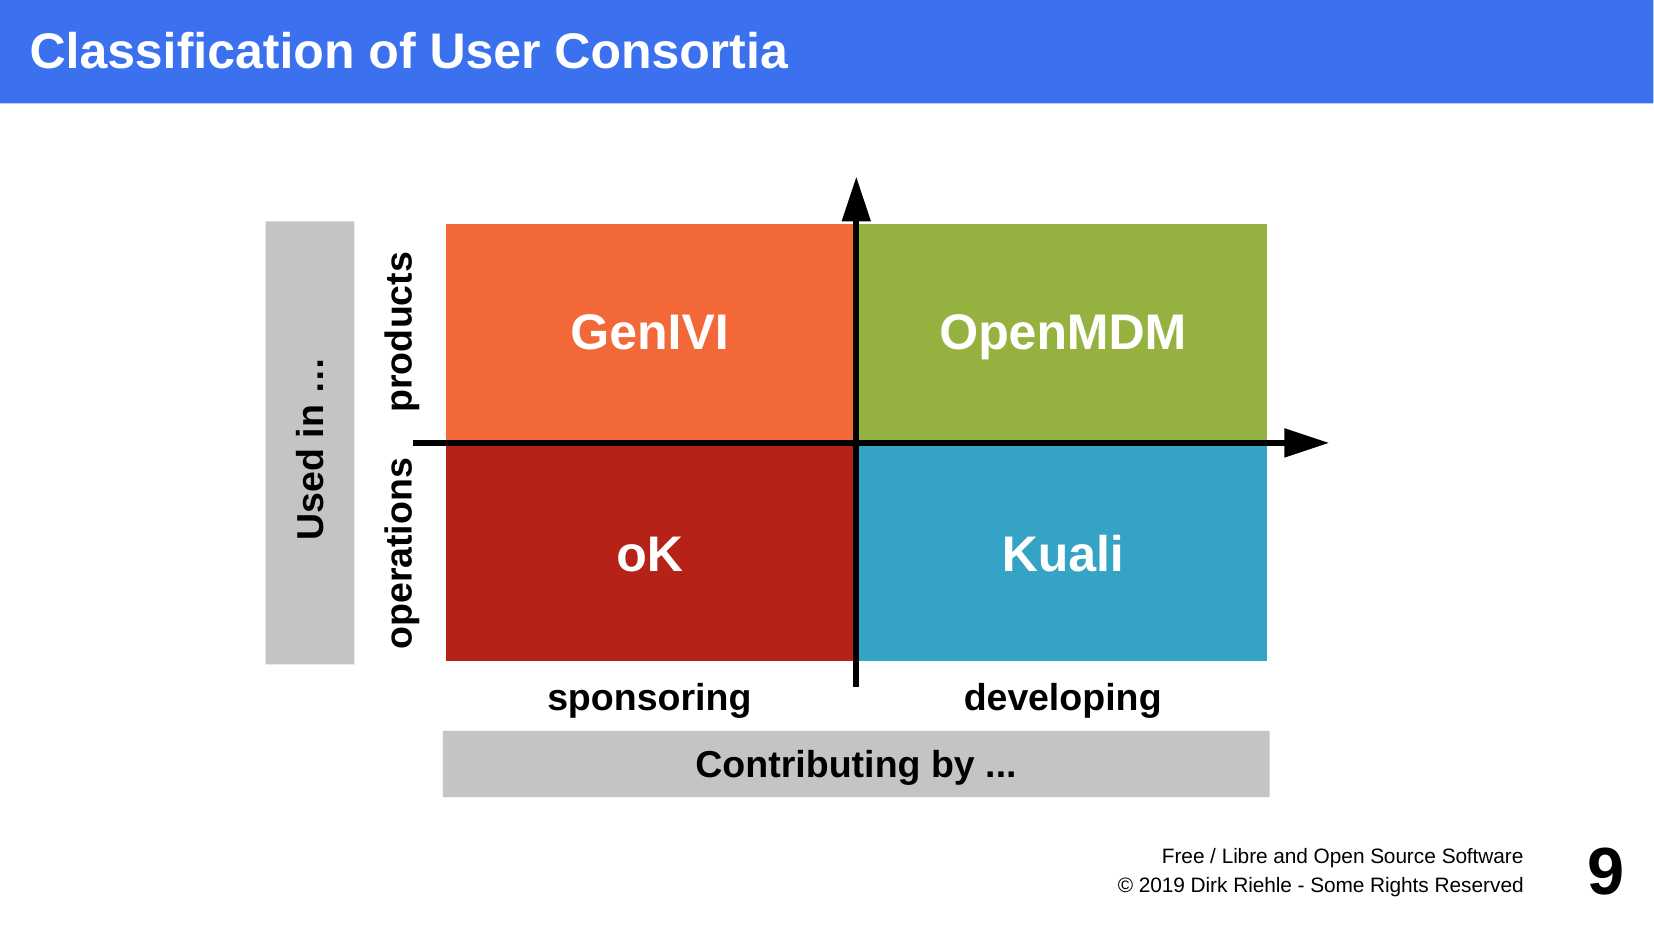

# Classification of User Consortia
GenIVI
OpenMDM
products
Used in …
oK
Kuali
operations
sponsoring
developing
Contributing by ...
Free / Libre and Open Source Software
9
© 2019 Dirk Riehle - Some Rights Reserved